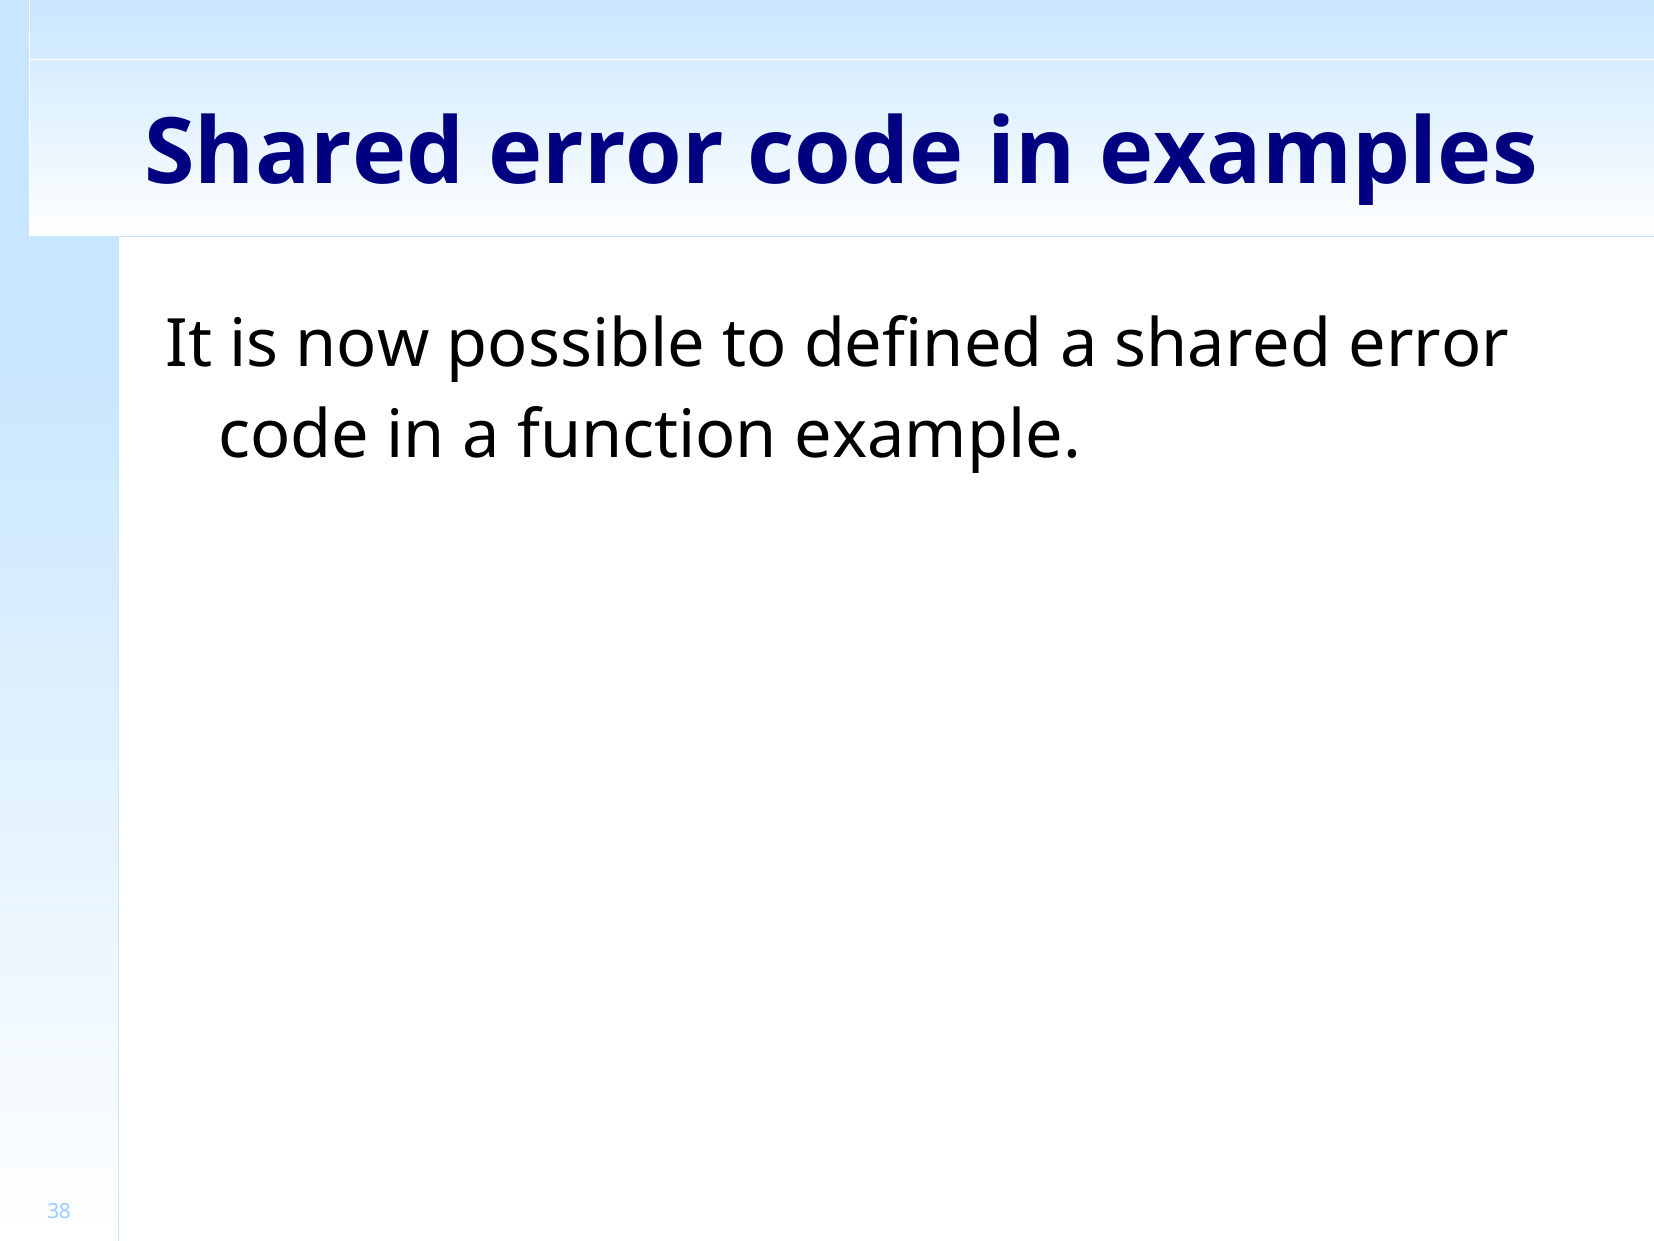

# Shared error code in examples
It is now possible to defined a shared error code in a function example.